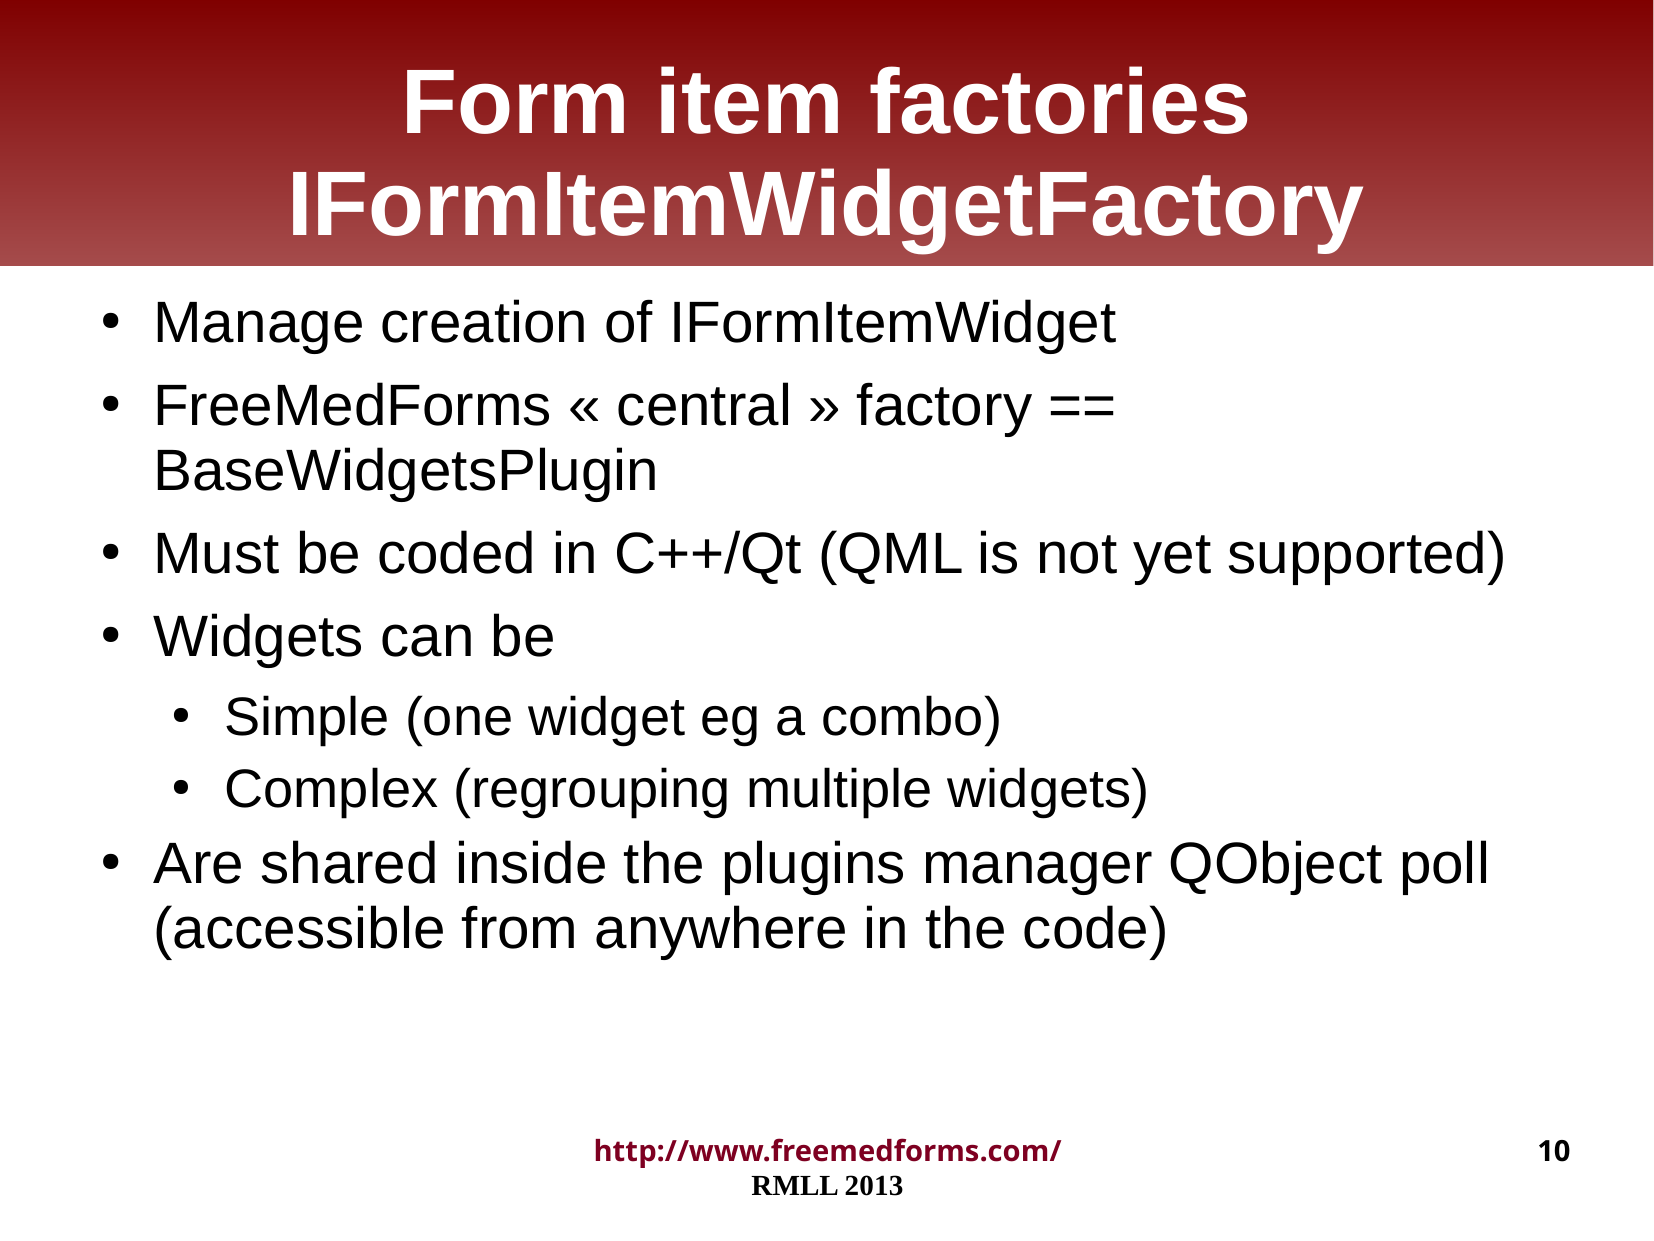

# Form item factories IFormItemWidgetFactory
Manage creation of IFormItemWidget
FreeMedForms « central » factory == BaseWidgetsPlugin
Must be coded in C++/Qt (QML is not yet supported)
Widgets can be
Simple (one widget eg a combo)
Complex (regrouping multiple widgets)
Are shared inside the plugins manager QObject poll (accessible from anywhere in the code)
10